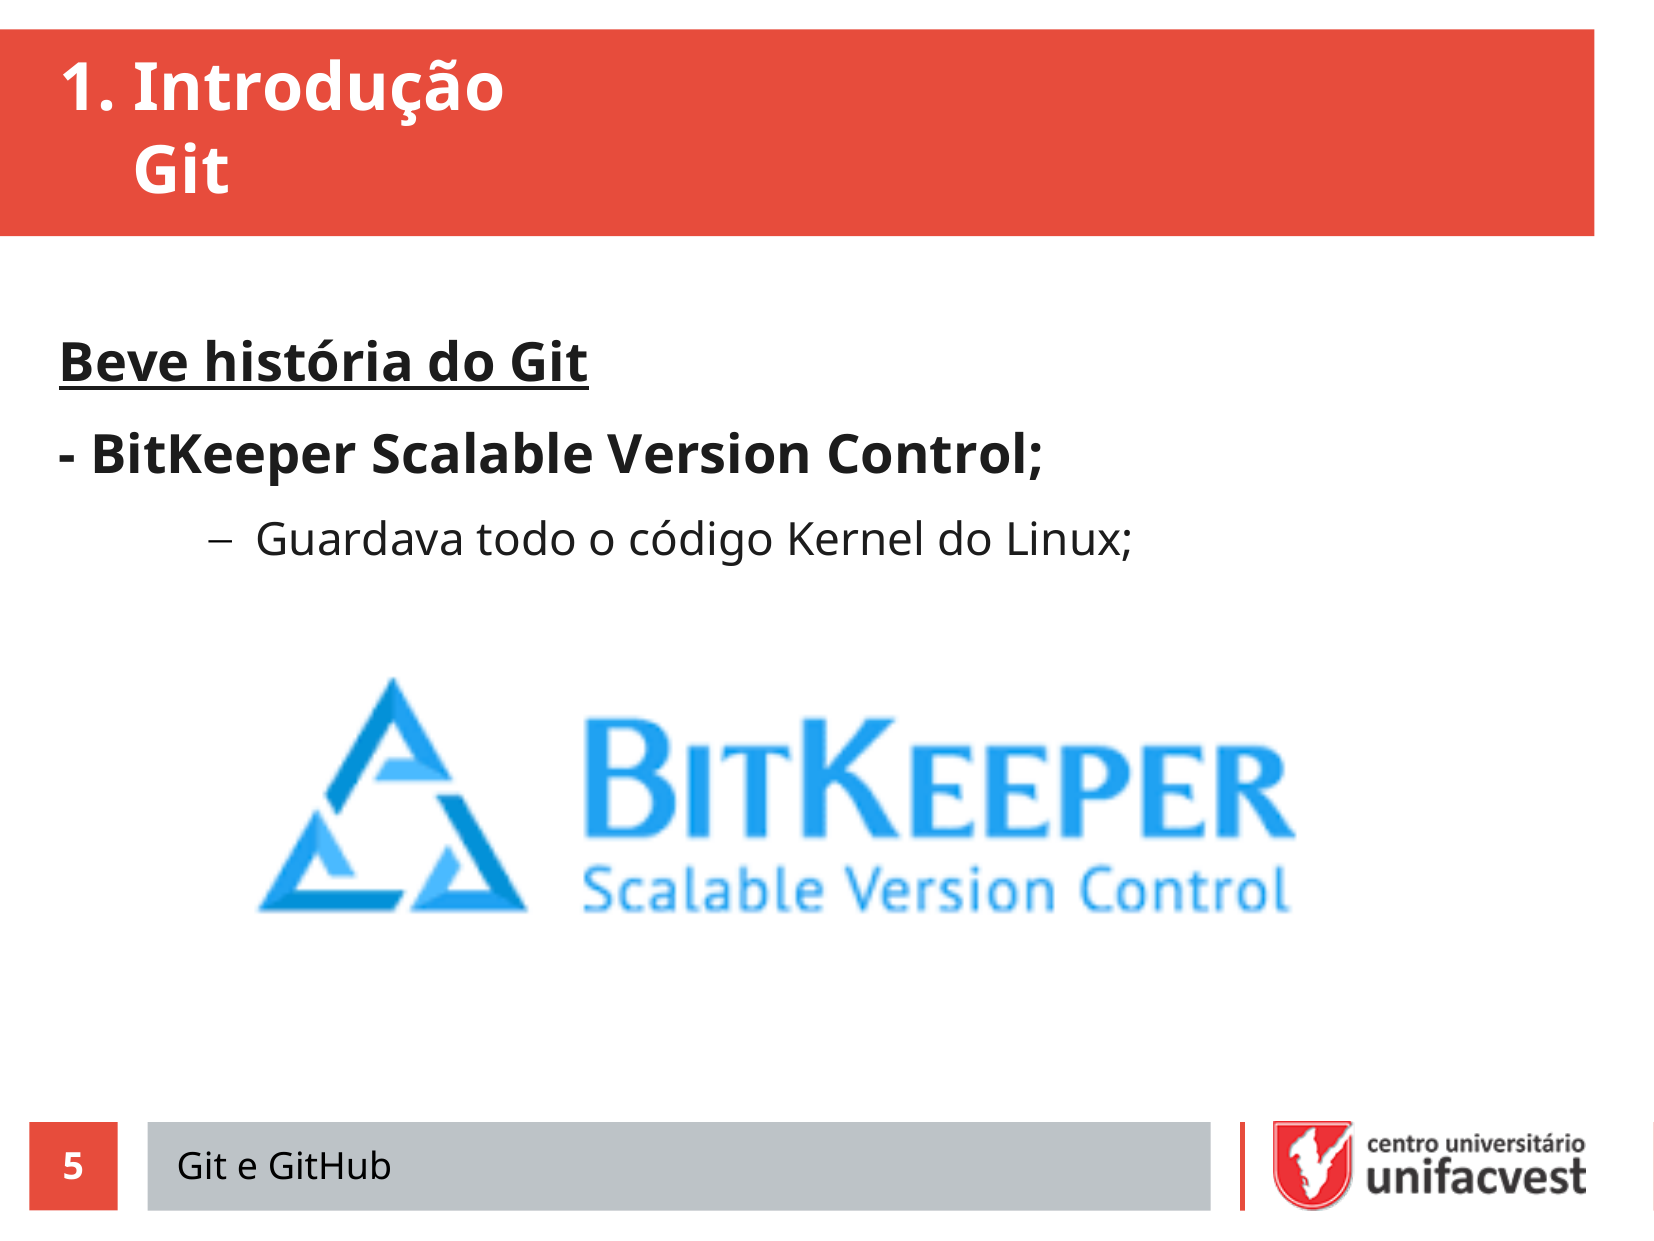

# 1. Introdução Git
Beve história do Git
- BitKeeper Scalable Version Control;
Guardava todo o código Kernel do Linux;
5
Git e GitHub